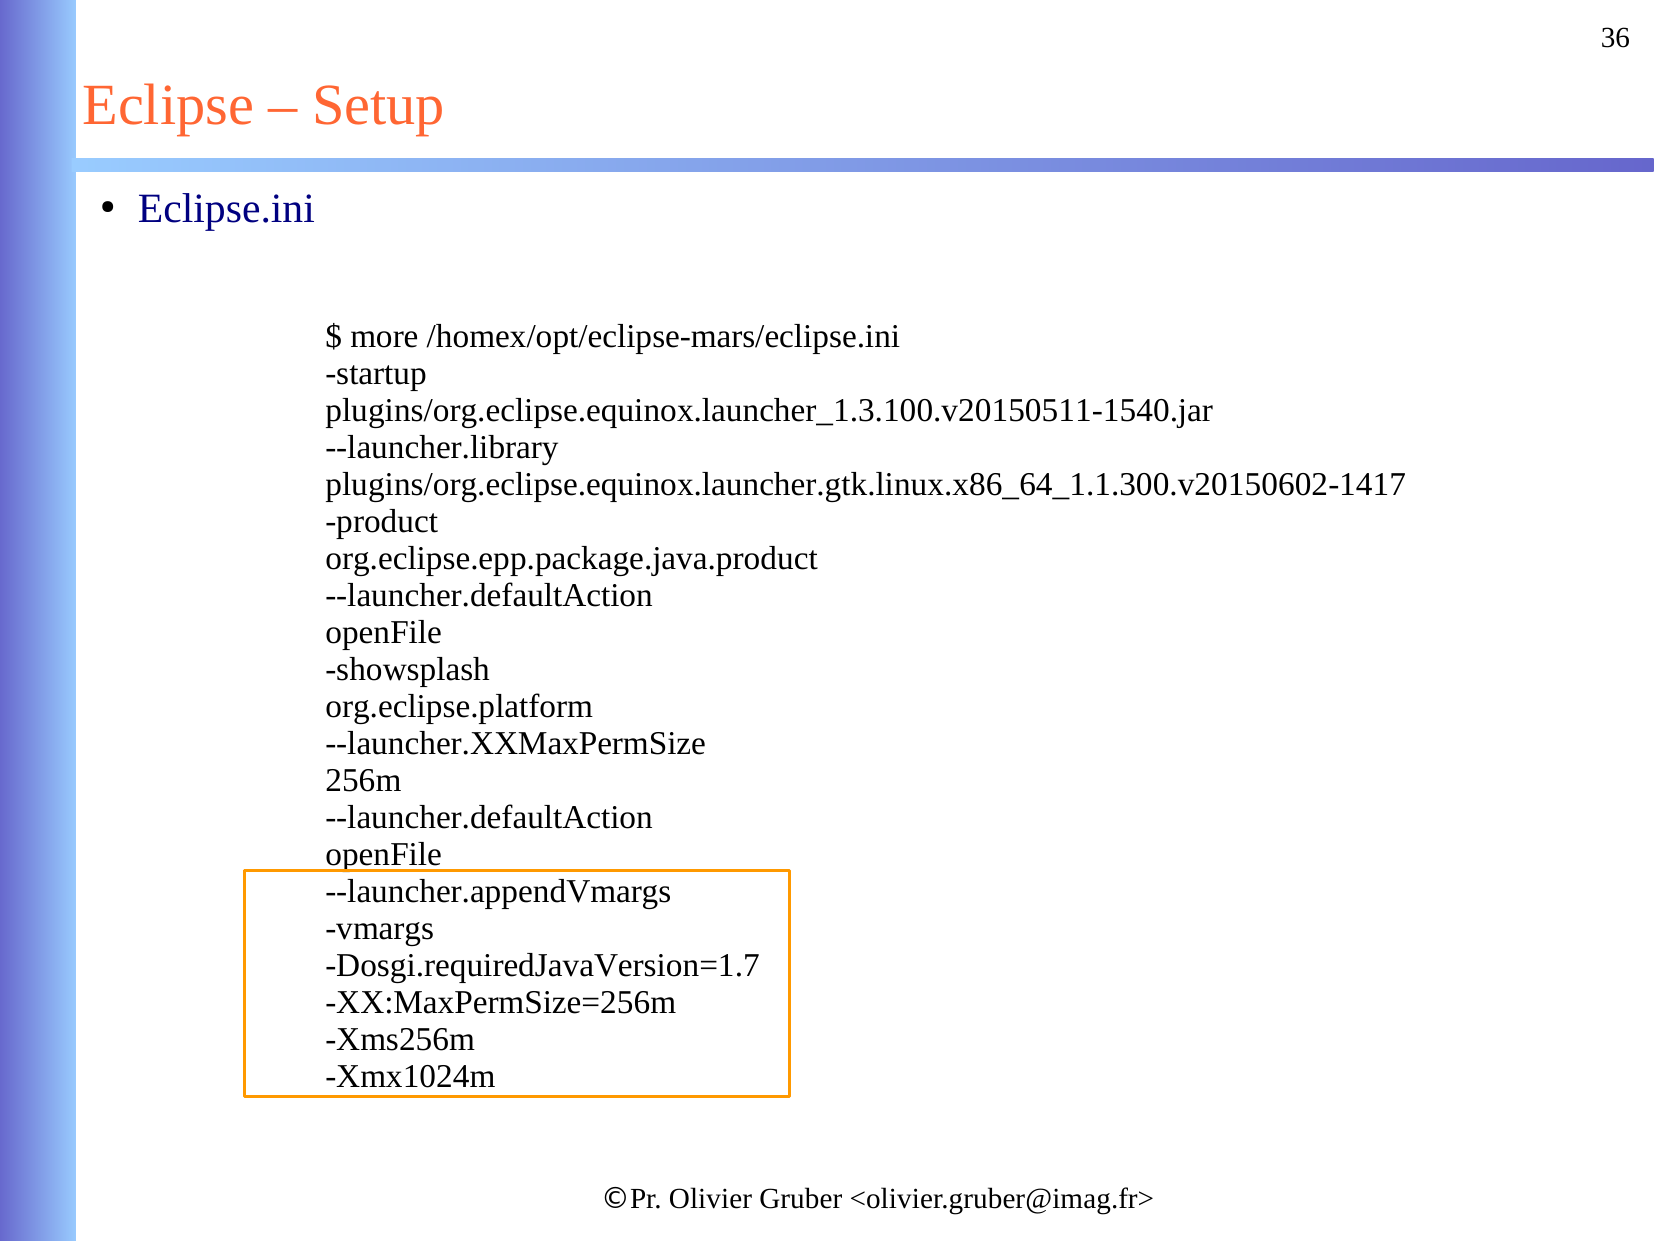

36
# Eclipse – Setup
Eclipse.ini
$ more /homex/opt/eclipse-mars/eclipse.ini
-startup
plugins/org.eclipse.equinox.launcher_1.3.100.v20150511-1540.jar
--launcher.library
plugins/org.eclipse.equinox.launcher.gtk.linux.x86_64_1.1.300.v20150602-1417
-product
org.eclipse.epp.package.java.product
--launcher.defaultAction
openFile
-showsplash
org.eclipse.platform
--launcher.XXMaxPermSize
256m
--launcher.defaultAction
openFile
--launcher.appendVmargs
-vmargs
-Dosgi.requiredJavaVersion=1.7
-XX:MaxPermSize=256m
-Xms256m
-Xmx1024m